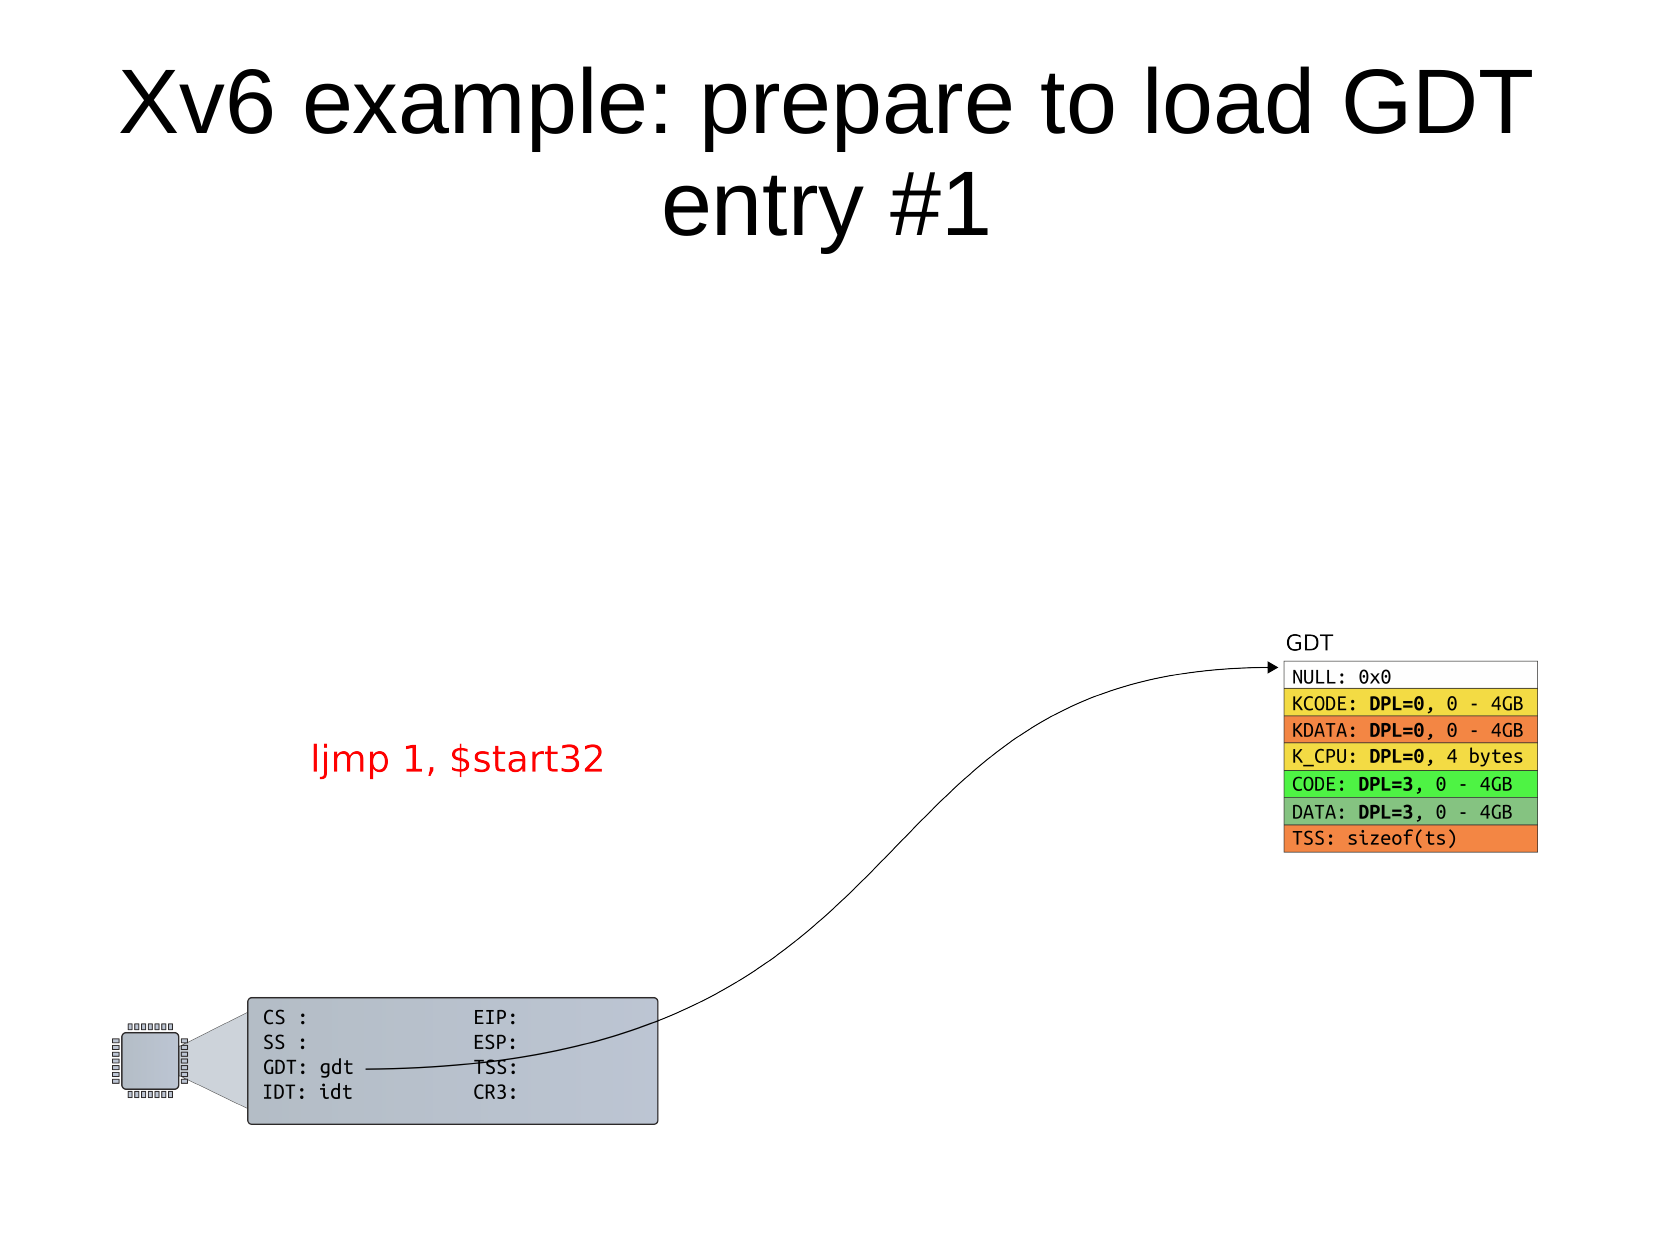

# Xv6 example: prepare to load GDT entry #1